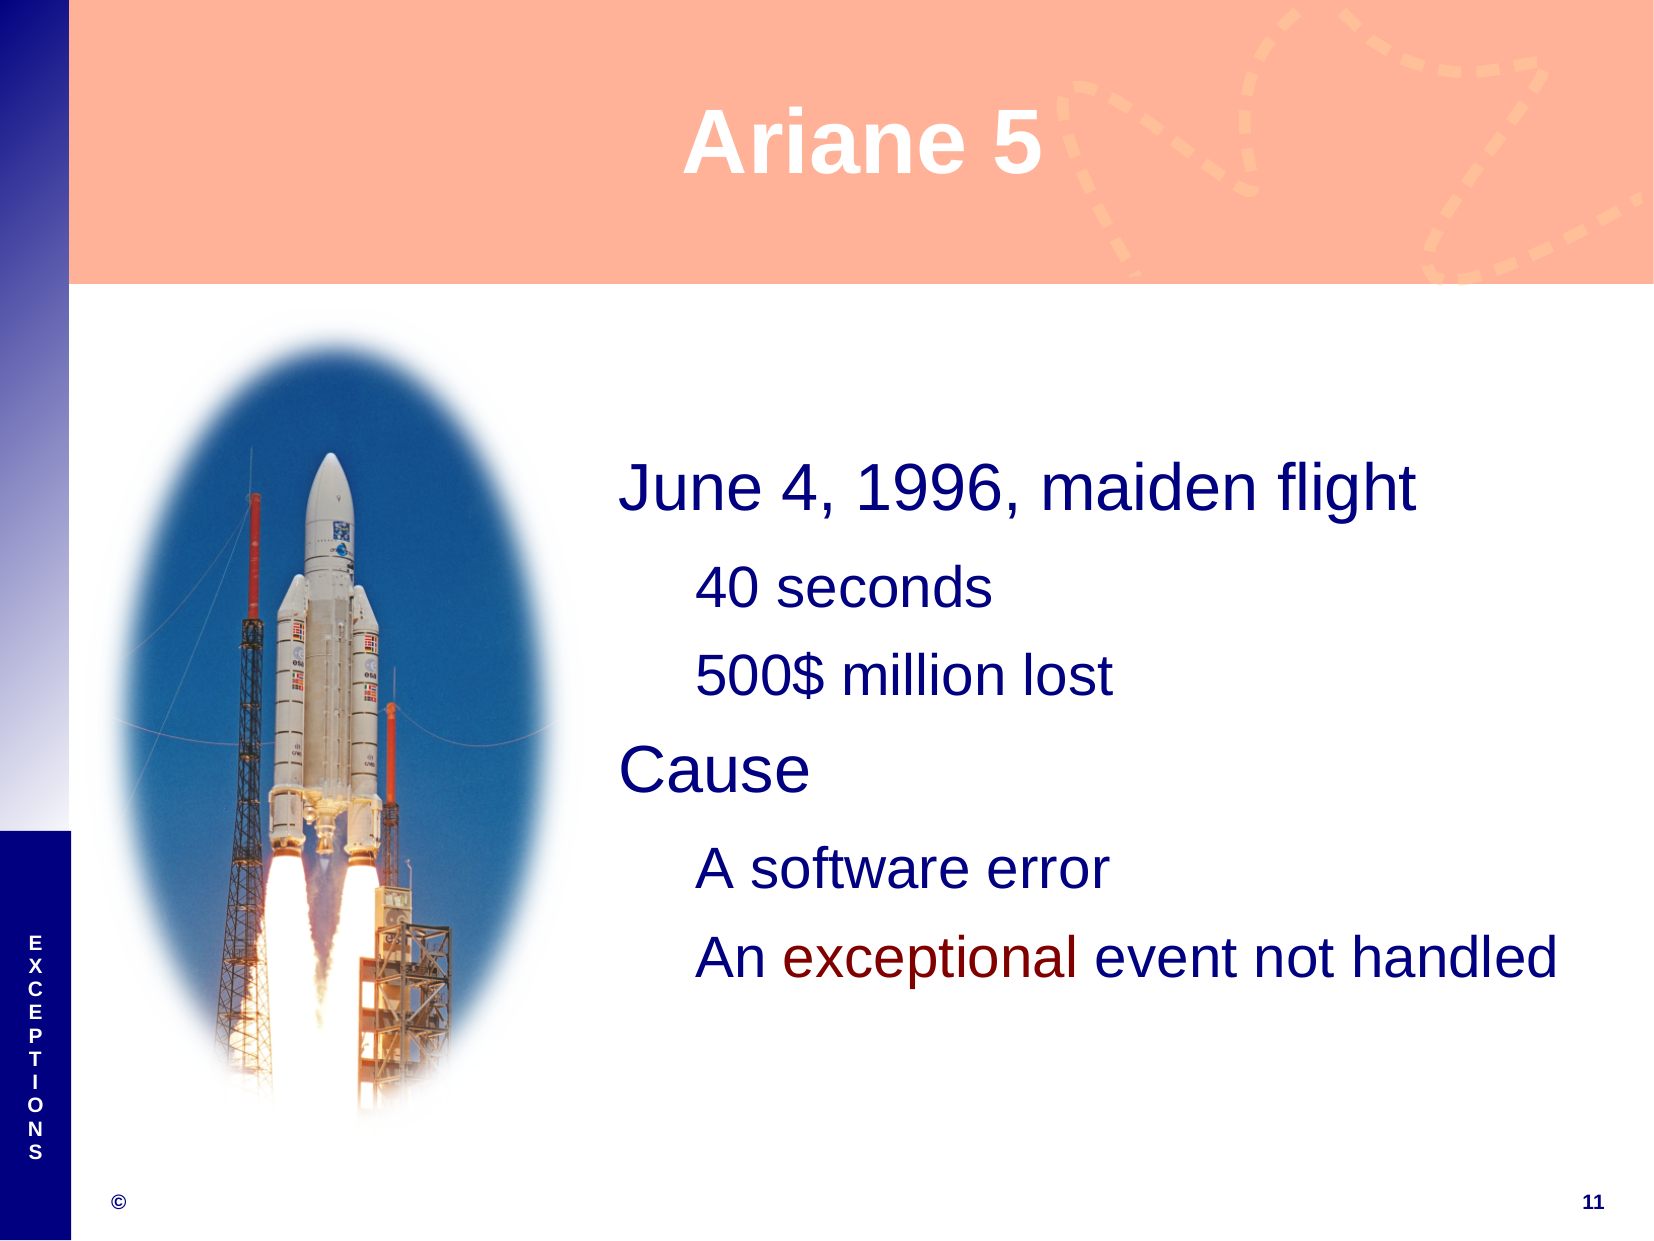

Ariane 5
# June 4, 1996, maiden flight
40 seconds
500$ million lost
Cause
A software error
An exceptional event not handled
E
X
C
E
P
T
I
O
N
S